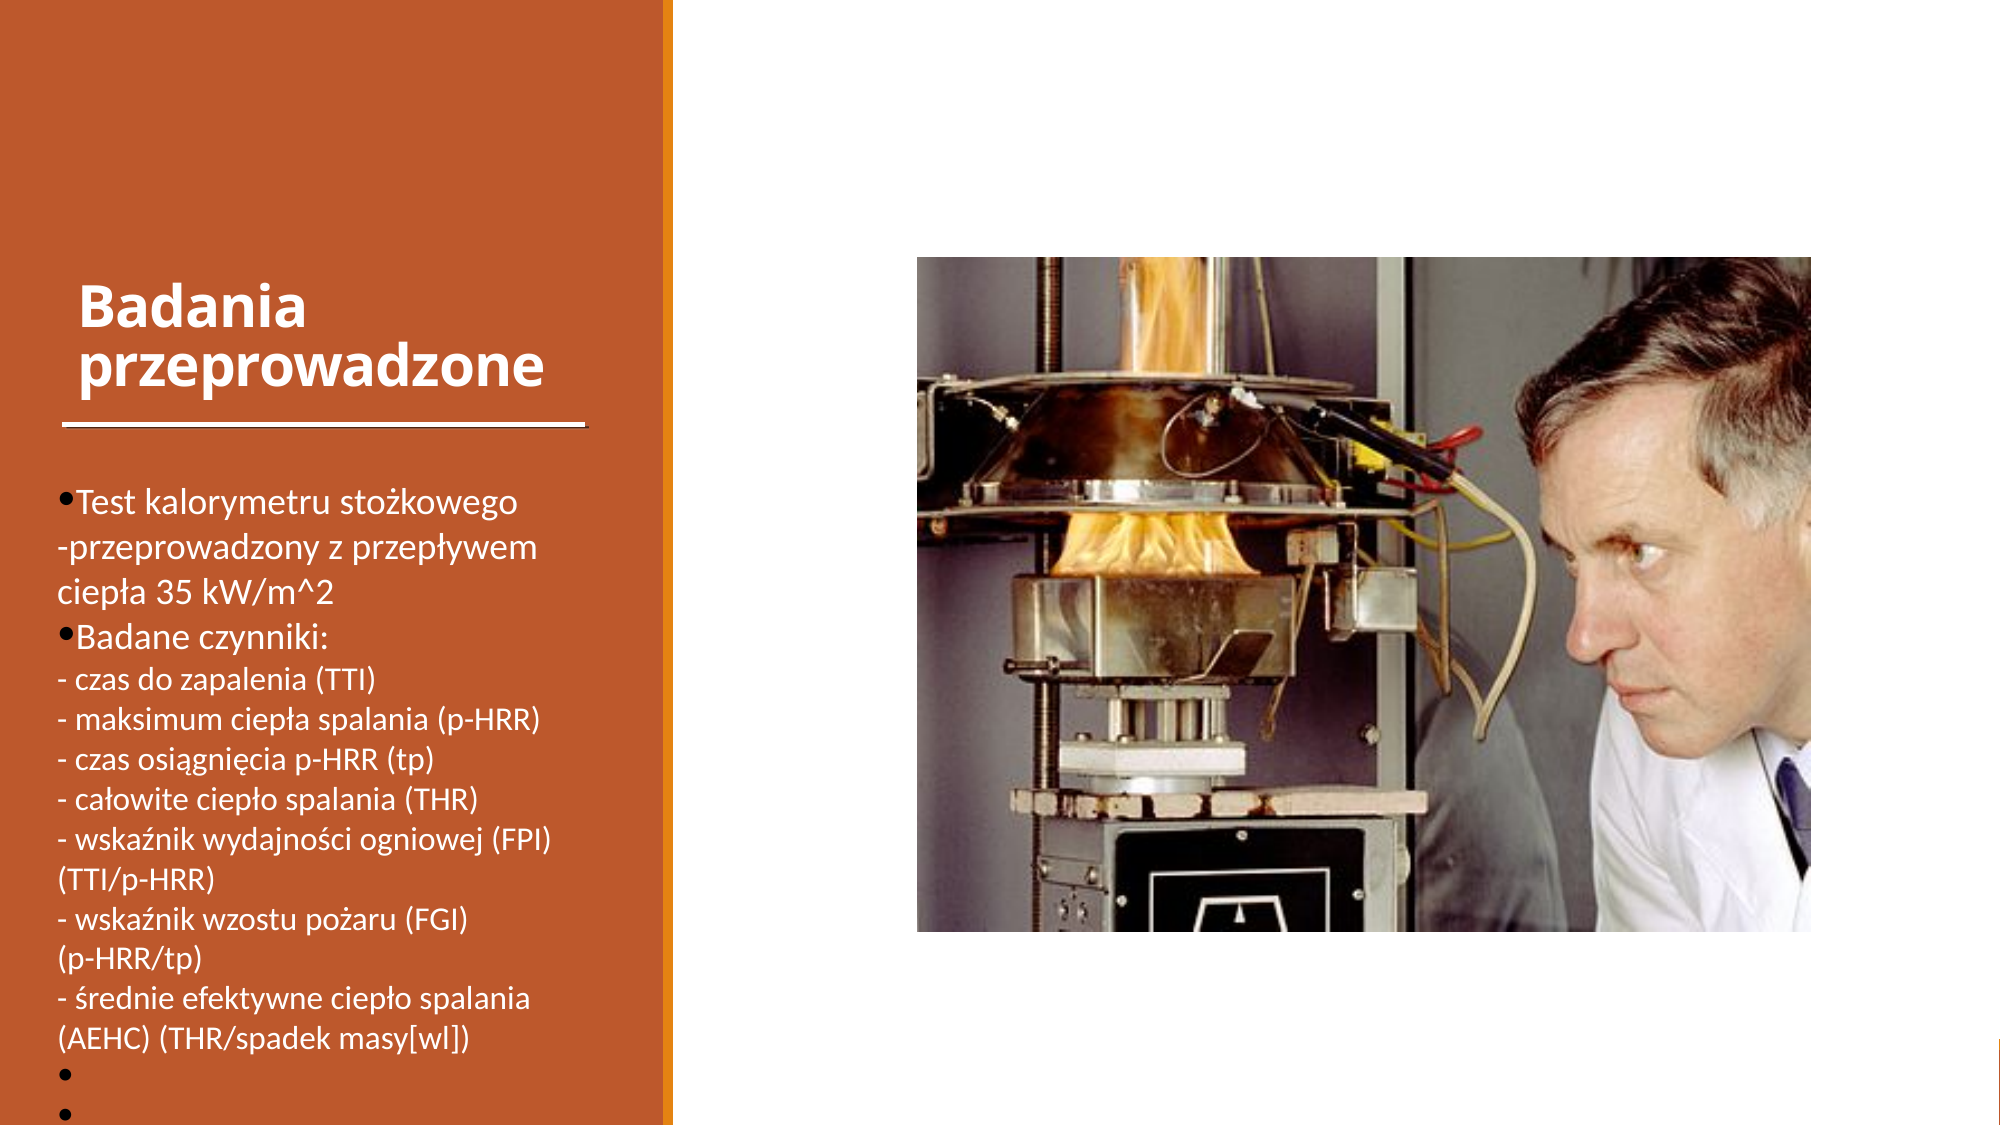

# Badania przeprowadzone
Test kalorymetru stożkowego
-przeprowadzony z przepływem ciepła 35 kW/m^2
Badane czynniki:
- czas do zapalenia (TTI)
- maksimum ciepła spalania (p-HRR)
- czas osiągnięcia p-HRR (tp)
- całowite ciepło spalania (THR)
- wskaźnik wydajności ogniowej (FPI) (TTI/p-HRR)
- wskaźnik wzostu pożaru (FGI) (p-HRR/tp)
- średnie efektywne ciepło spalania (AEHC) (THR/spadek masy[wl])